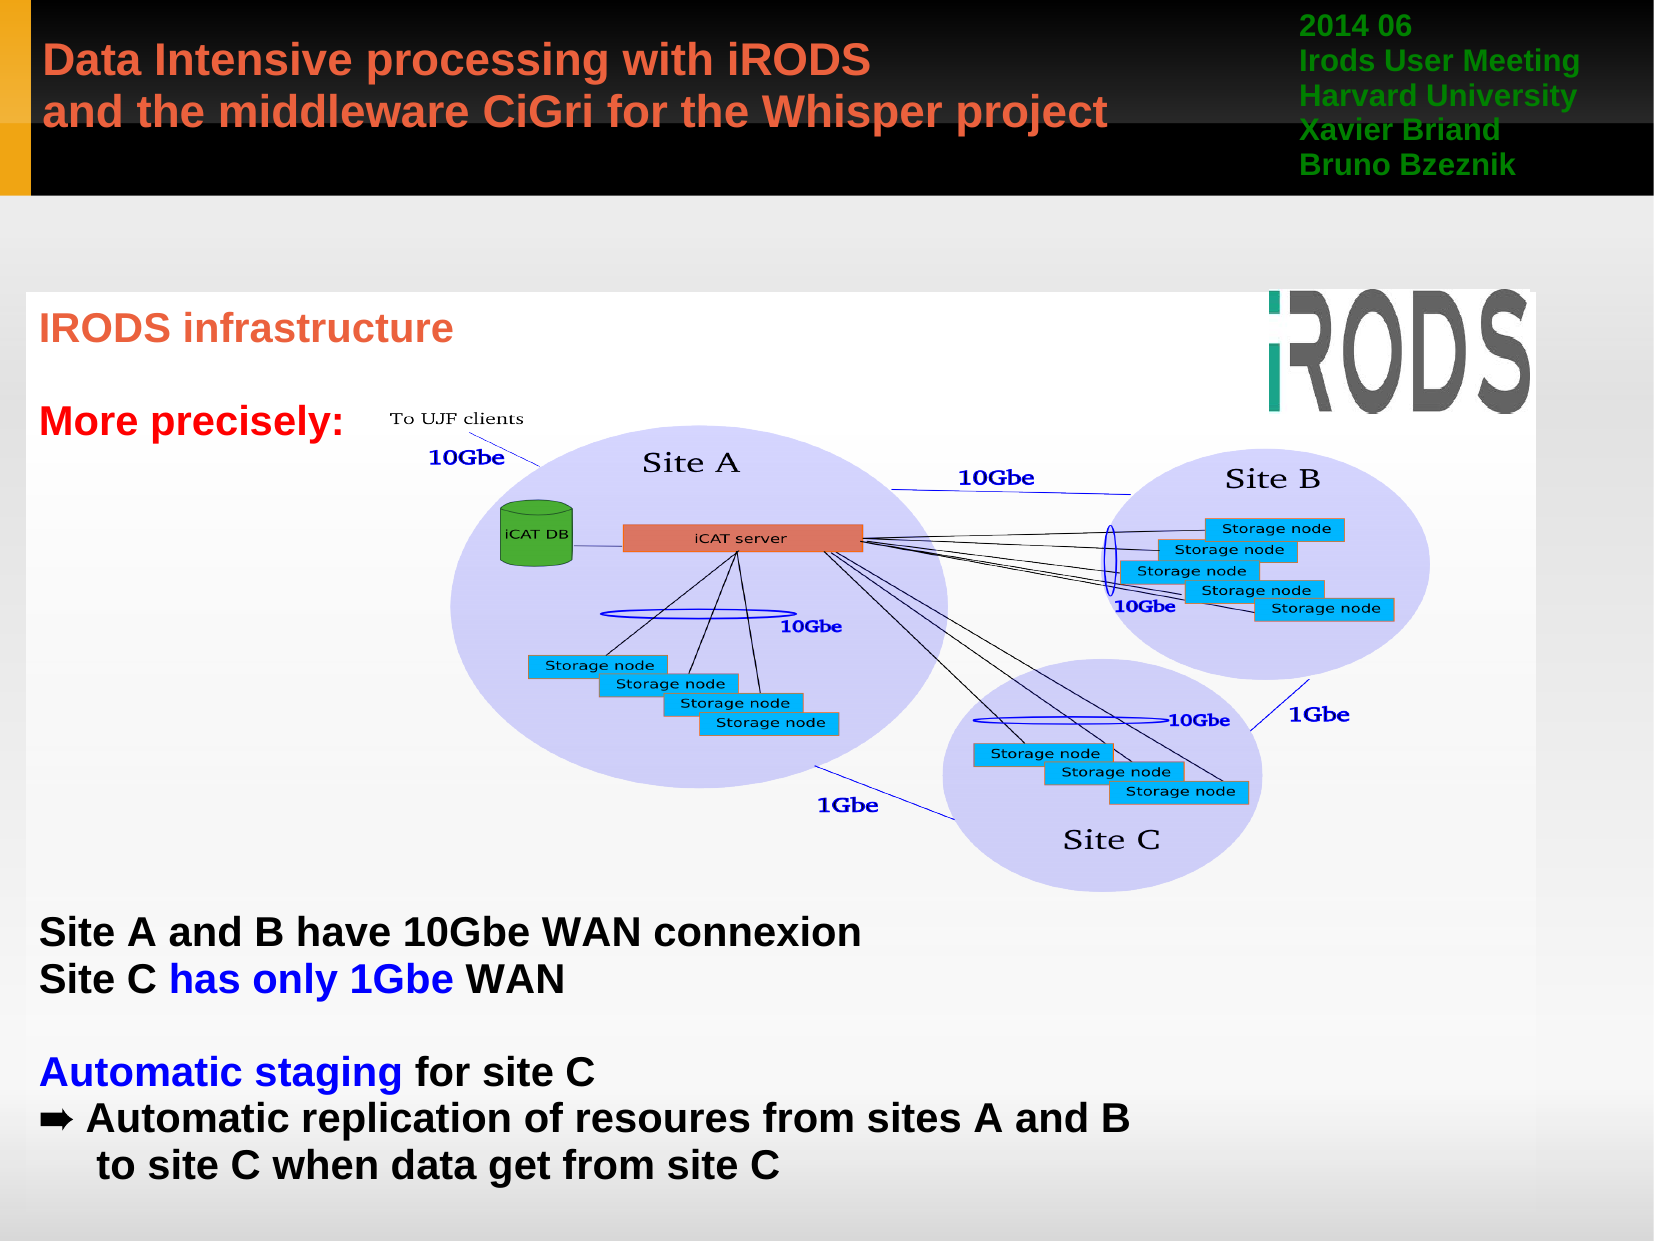

2014 06
Irods User Meeting
Harvard University
Xavier Briand
Bruno Bzeznik
 Data Intensive processing with iRODS
 and the middleware CiGri for the Whisper project
# IRODS infrastructure
More precisely:
Site A and B have 10Gbe WAN connexion
Site C has only 1Gbe WAN
Automatic staging for site C
à Automatic replication of resoures from sites A and B
 to site C when data get from site C